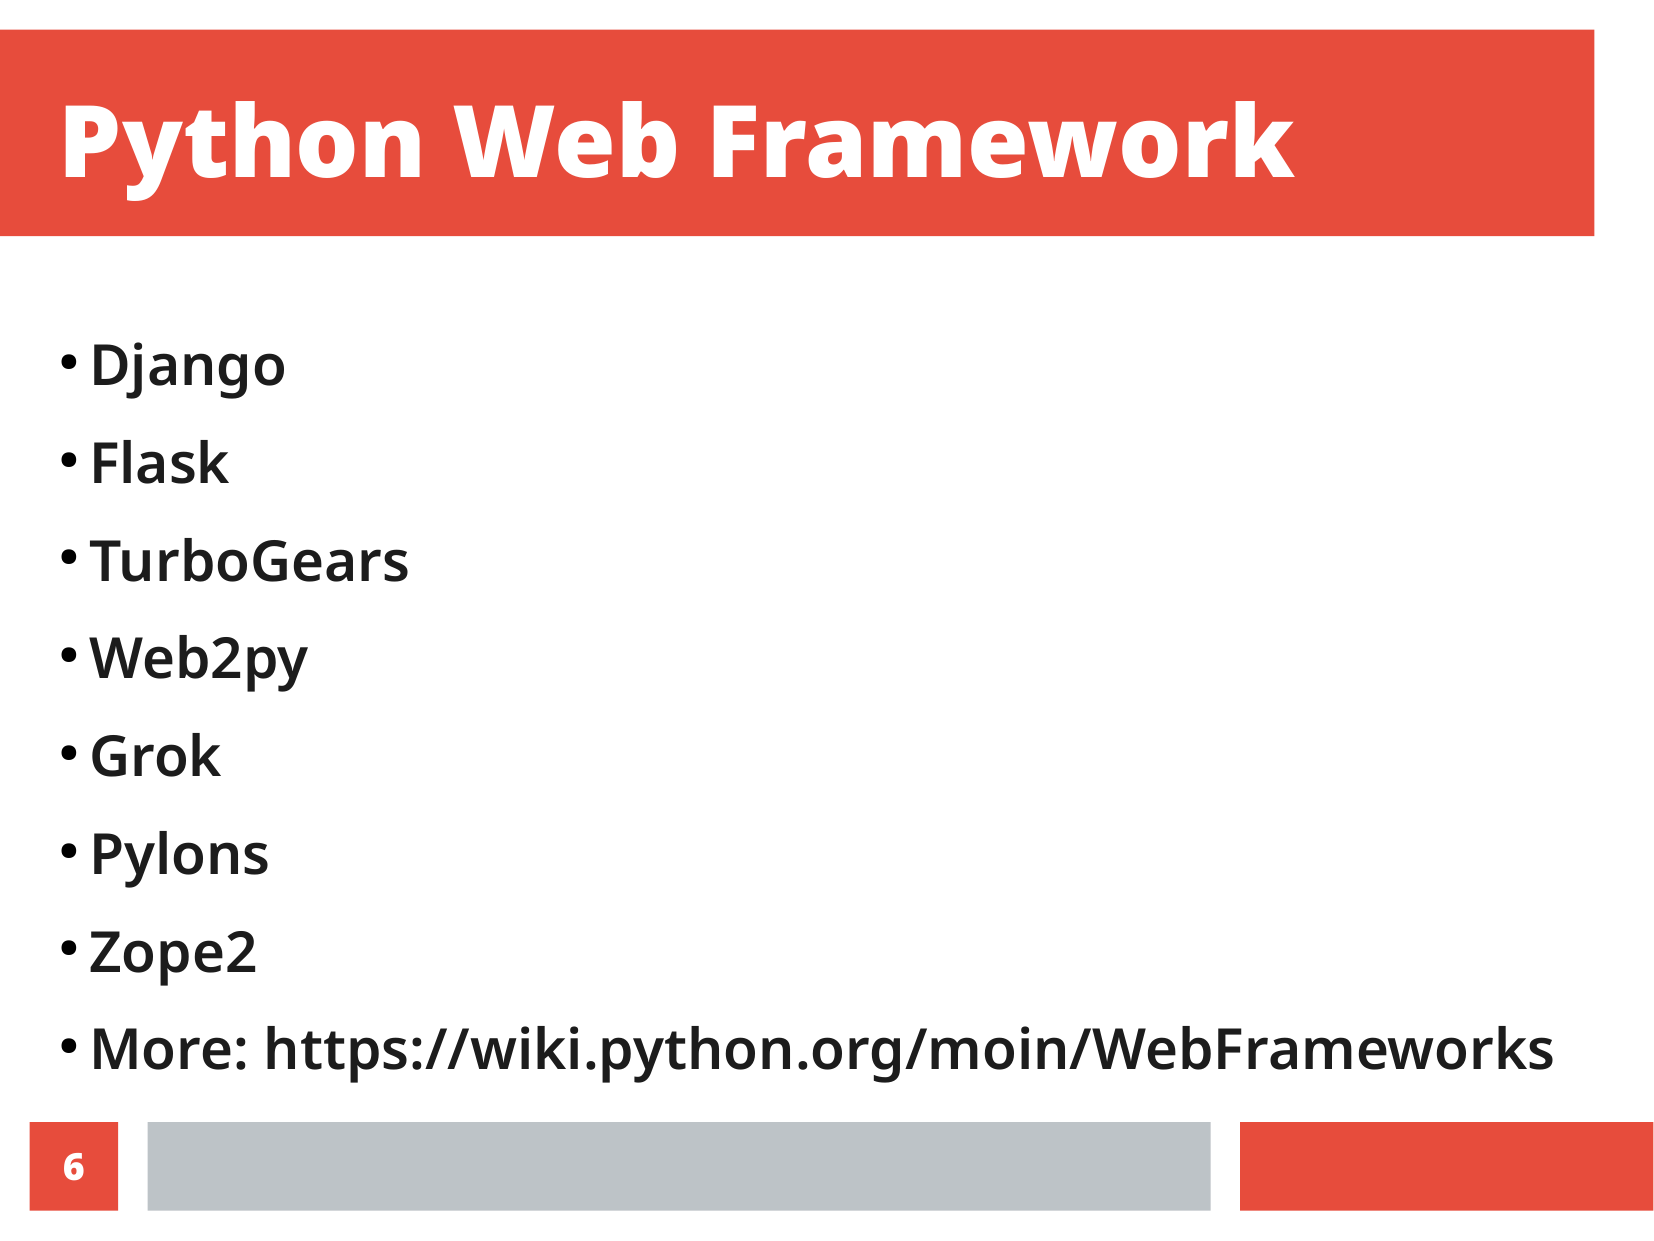

# Python Web Framework
Django
Flask
TurboGears
Web2py
Grok
Pylons
Zope2
More: https://wiki.python.org/moin/WebFrameworks
6